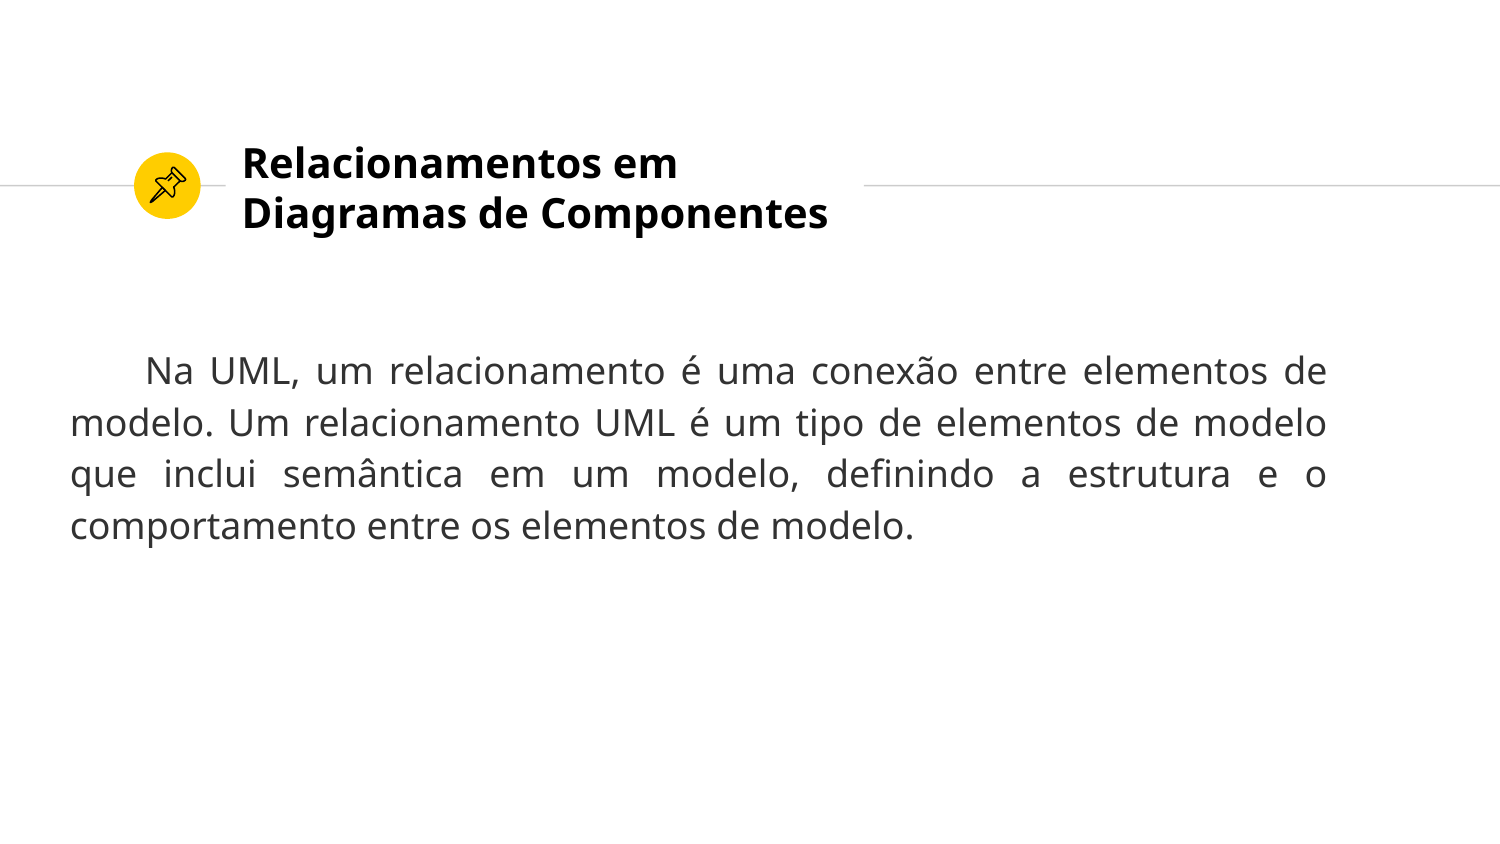

# Relacionamentos em Diagramas de Componentes
Na UML, um relacionamento é uma conexão entre elementos de modelo. Um relacionamento UML é um tipo de elementos de modelo que inclui semântica em um modelo, definindo a estrutura e o comportamento entre os elementos de modelo.